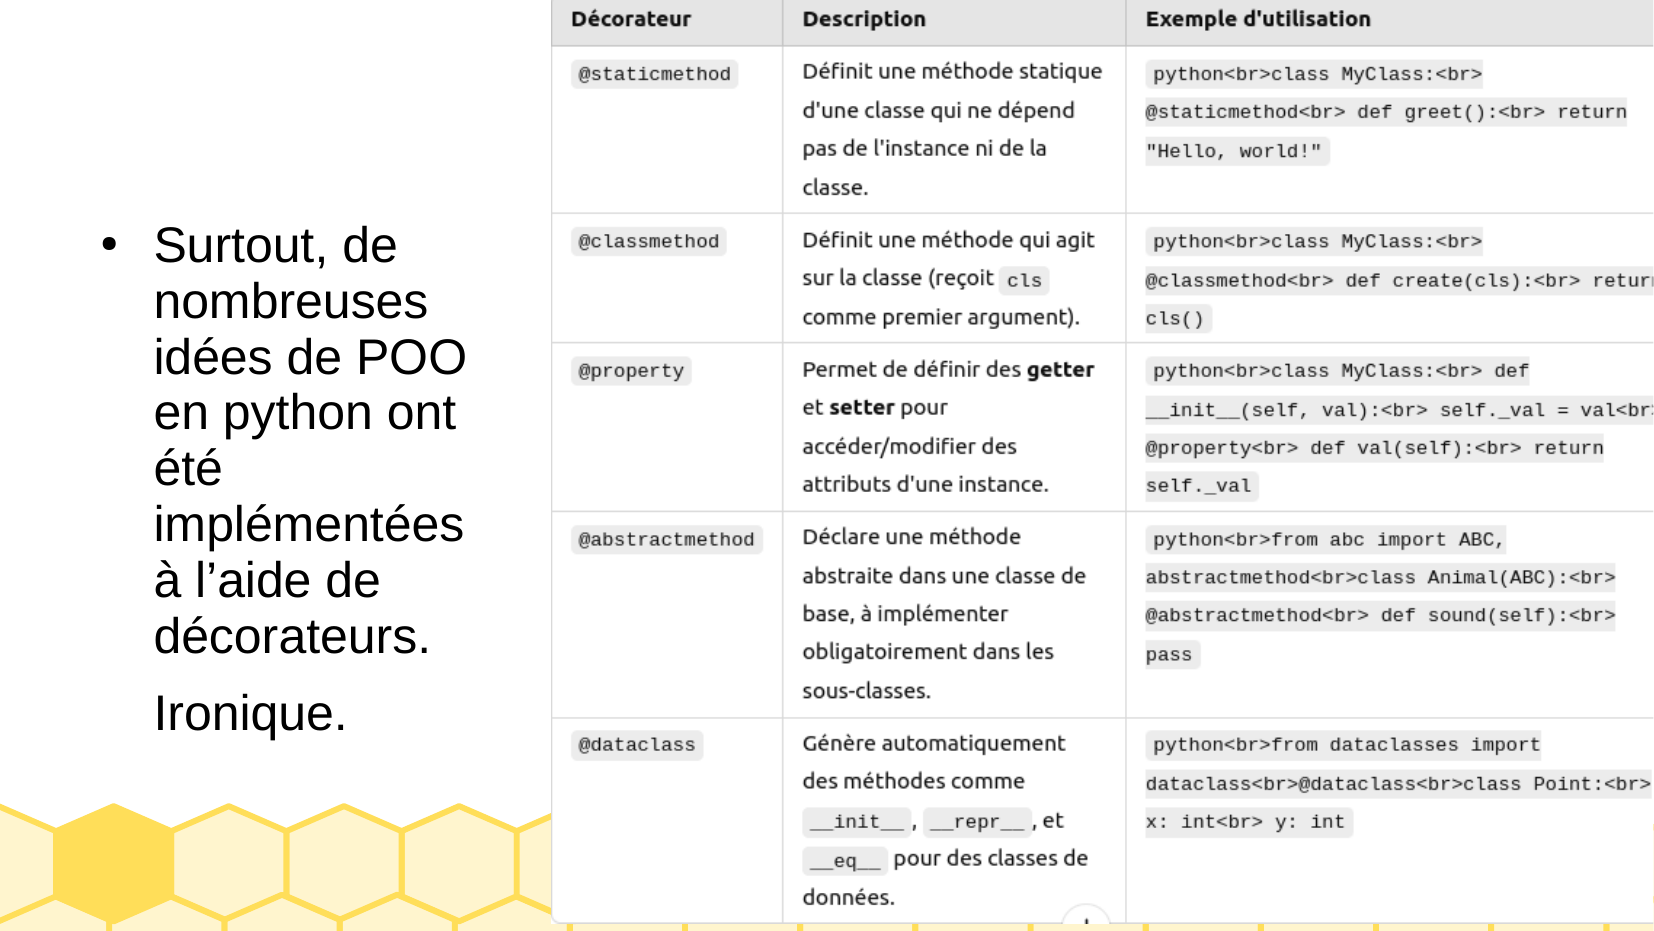

# 1) définition et exemples
Surtout, de nombreuses idées de POO en python ont été implémentées à l’aide de décorateurs.
Ironique.